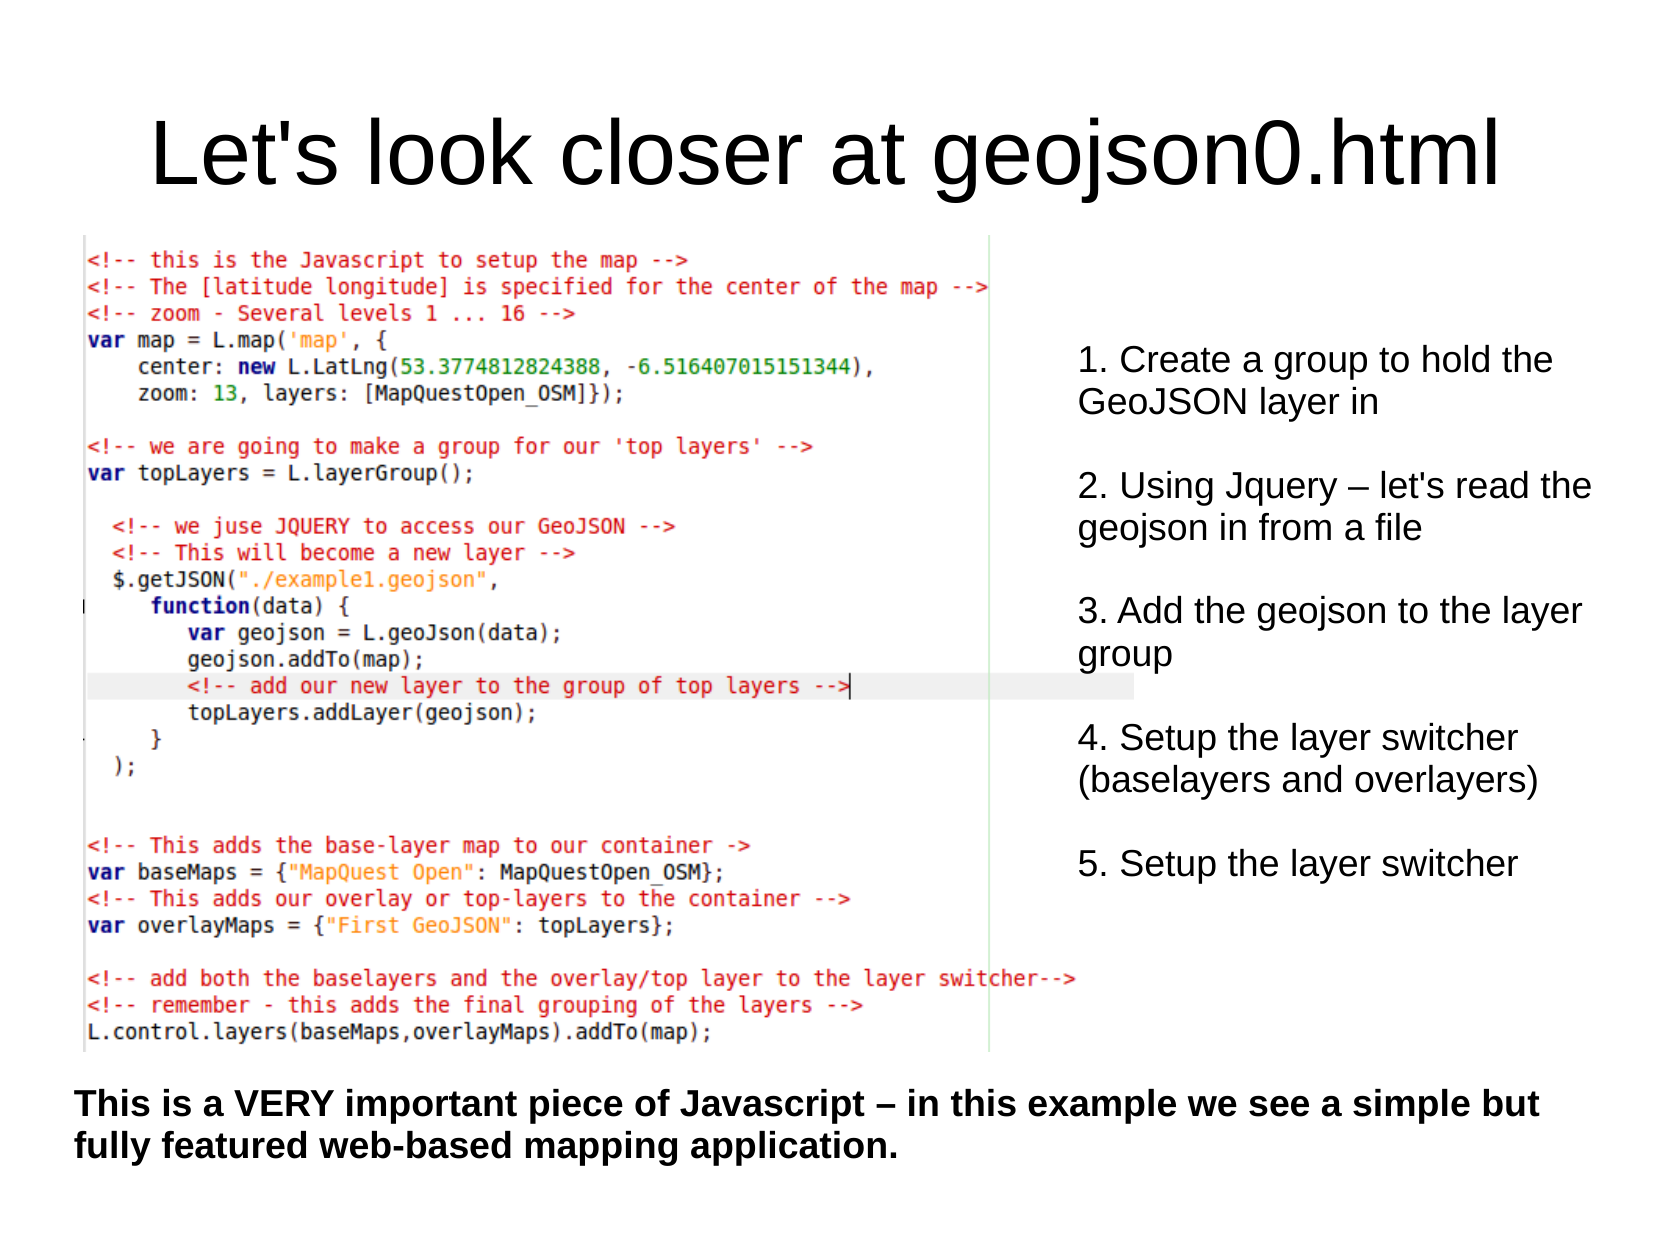

# Let's look closer at geojson0.html
1. Create a group to hold the GeoJSON layer in
2. Using Jquery – let's read the geojson in from a file
3. Add the geojson to the layer group
4. Setup the layer switcher (baselayers and overlayers)
5. Setup the layer switcher
This is a VERY important piece of Javascript – in this example we see a simple but fully featured web-based mapping application.